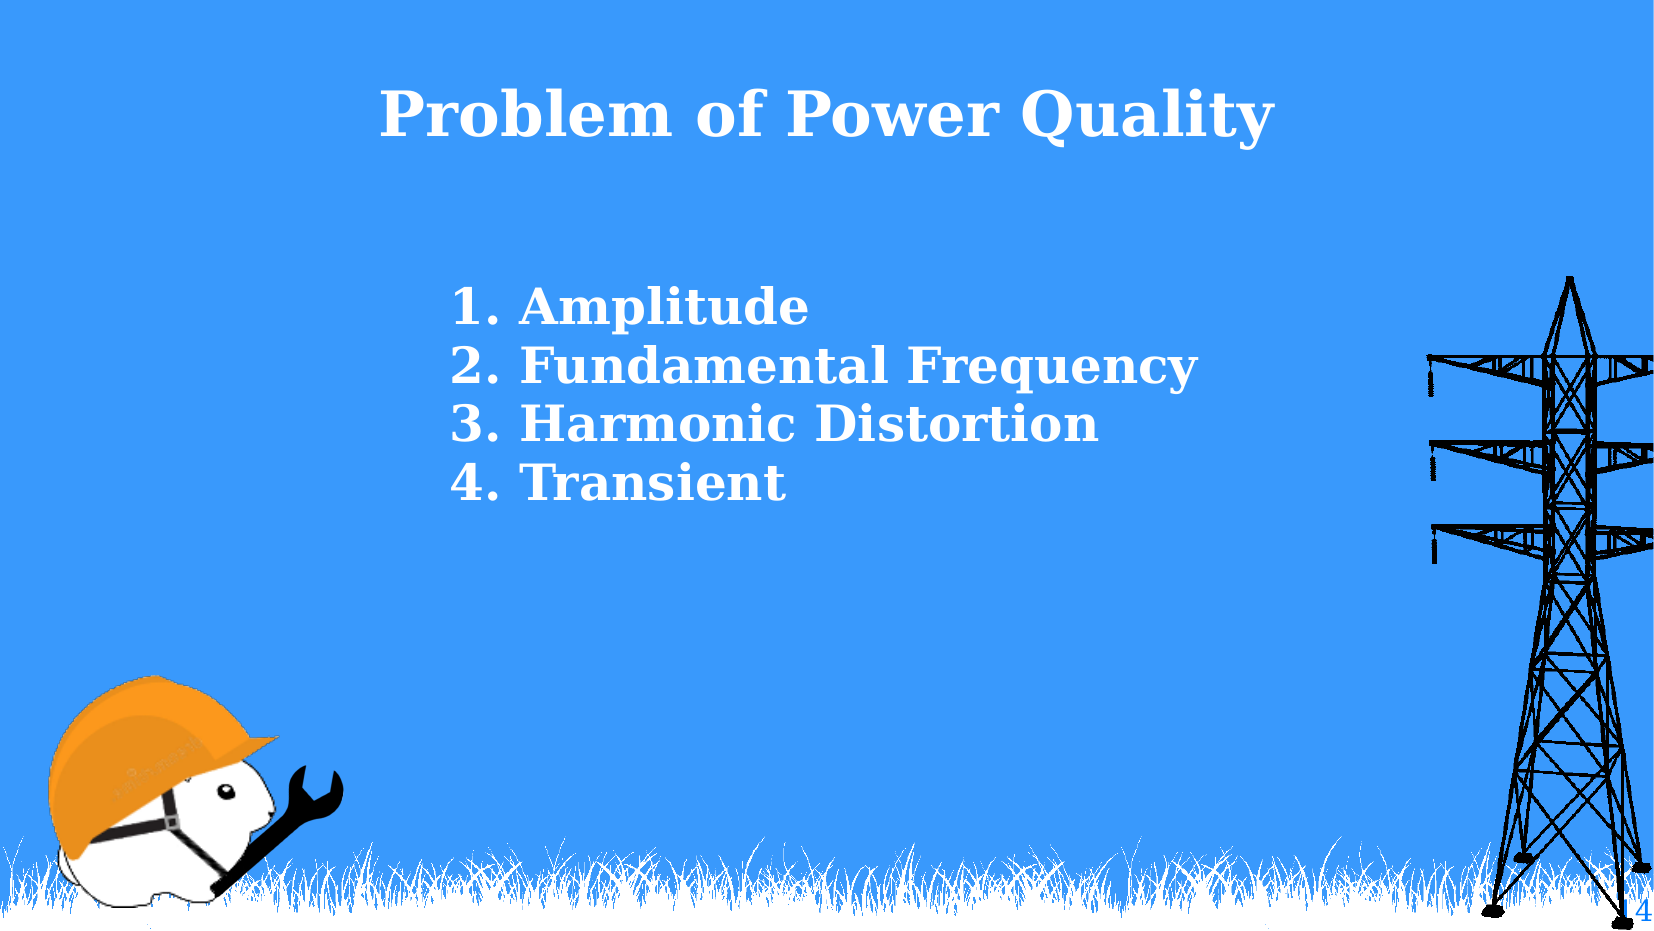

# Problem of Power Quality
1. Amplitude
2. Fundamental Frequency
3. Harmonic Distortion
4. Transient
14